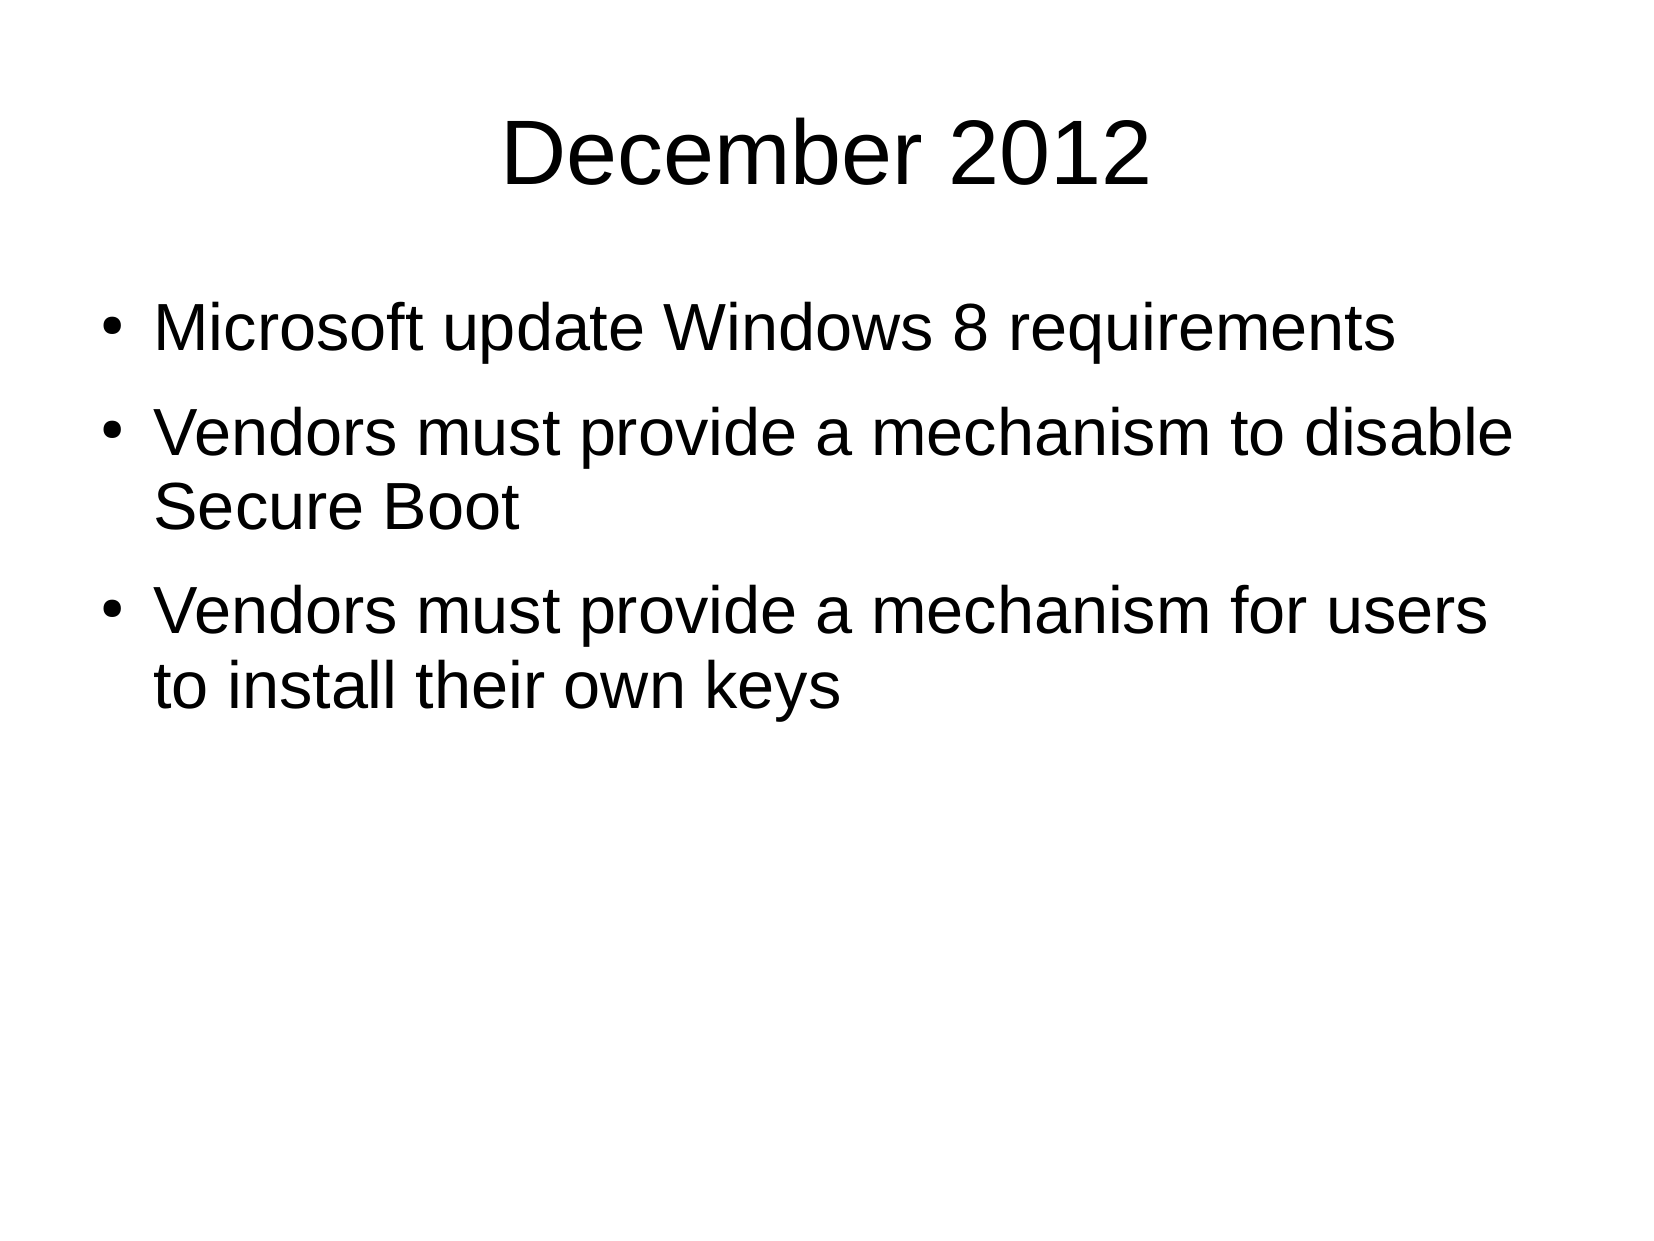

# December 2012
Microsoft update Windows 8 requirements
Vendors must provide a mechanism to disable Secure Boot
Vendors must provide a mechanism for users to install their own keys